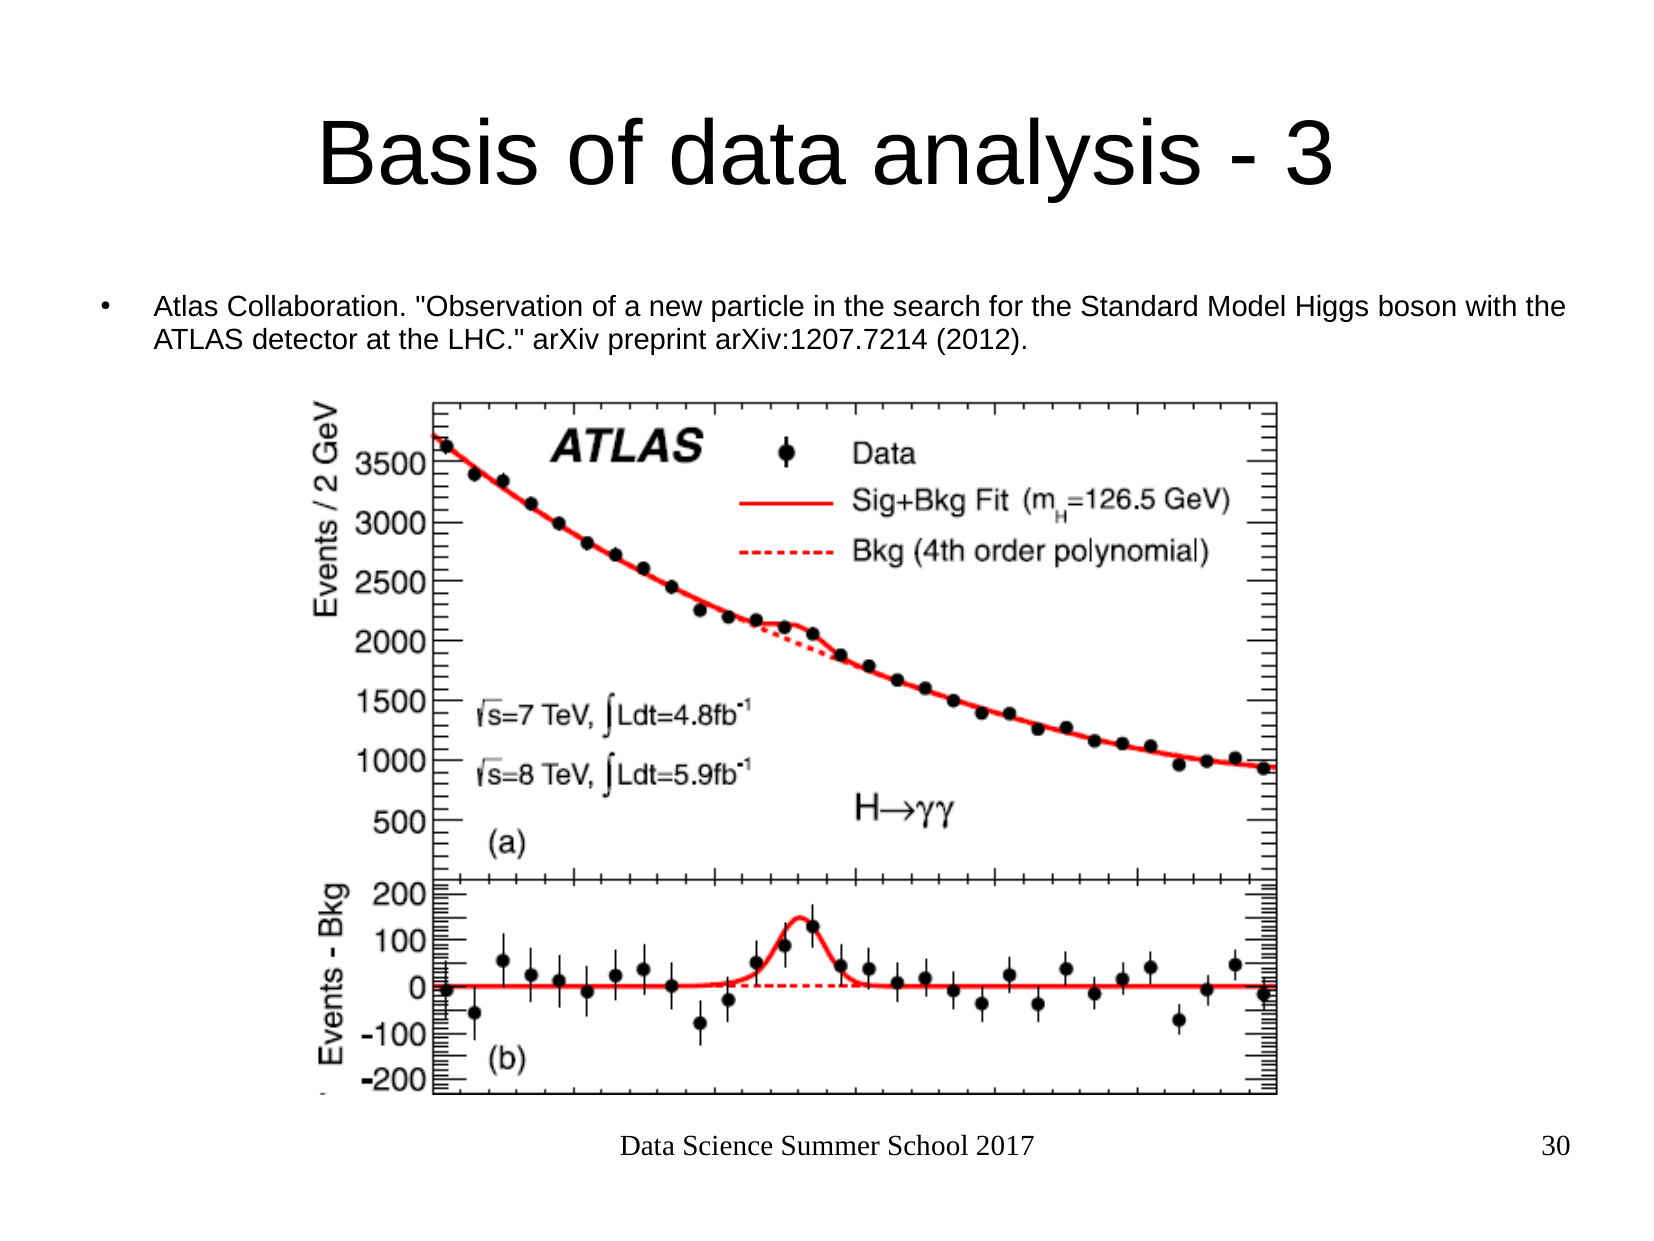

# Basis of data analysis - 3
Atlas Collaboration. "Observation of a new particle in the search for the Standard Model Higgs boson with the ATLAS detector at the LHC." arXiv preprint arXiv:1207.7214 (2012).
Data Science Summer School 2017
30